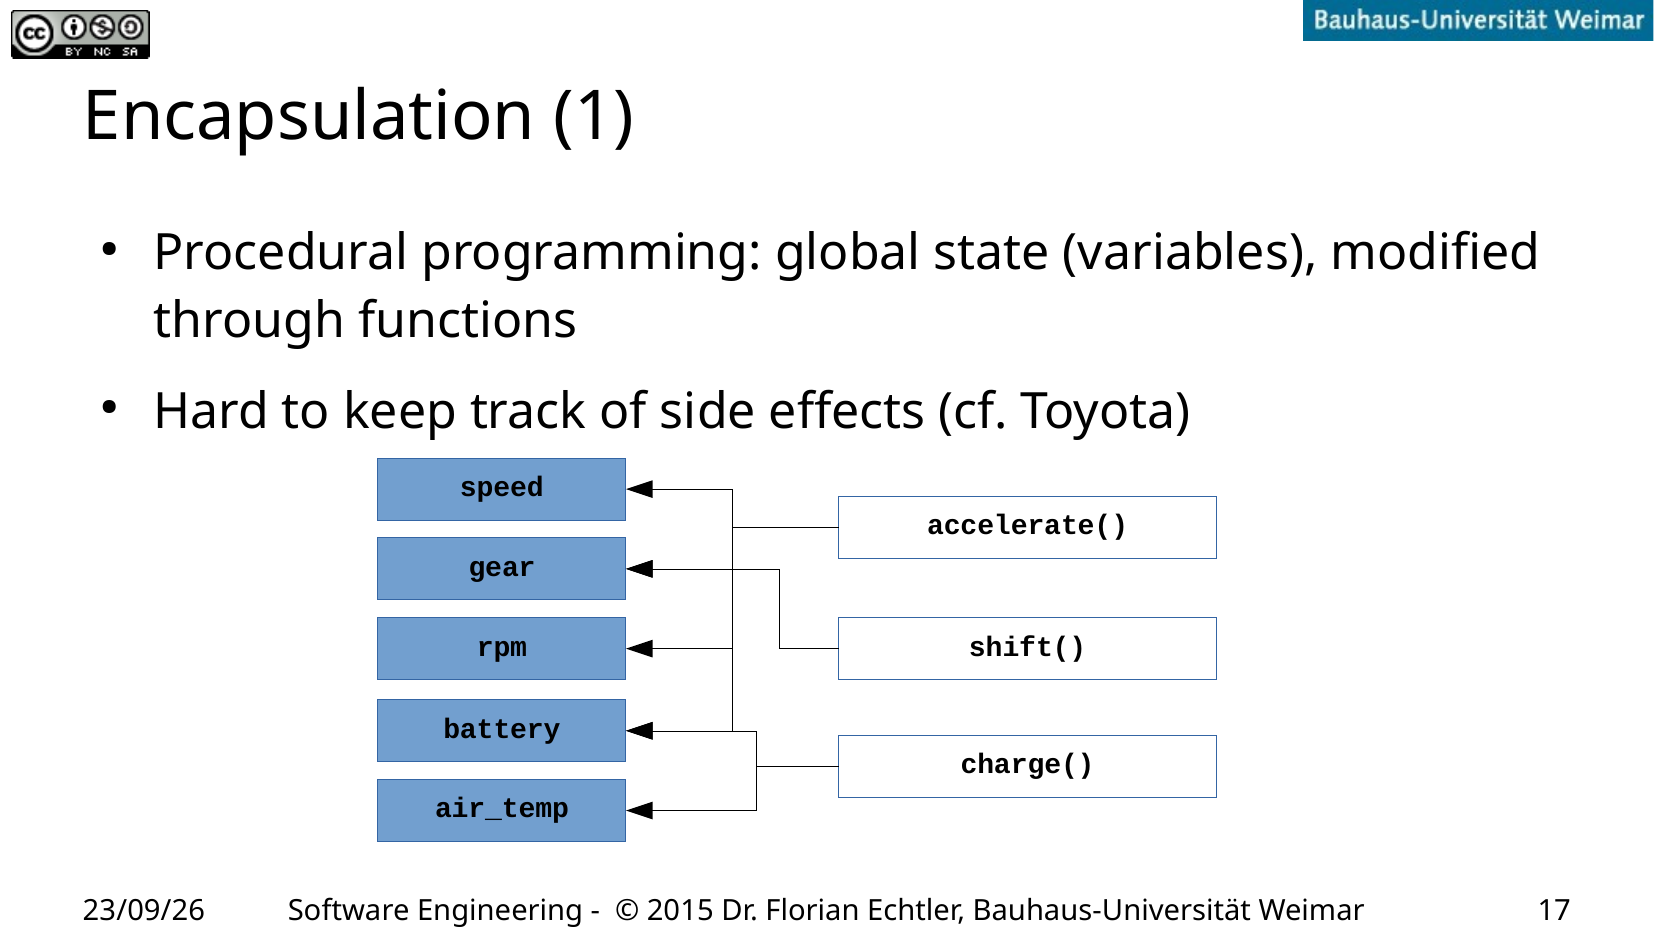

# Encapsulation (1)
Procedural programming: global state (variables), modified through functions
Hard to keep track of side effects (cf. Toyota)
speed
accelerate()
gear
rpm
shift()
battery
charge()
air_temp
Software Engineering - © 2015 Dr. Florian Echtler, Bauhaus-Universität Weimar
17